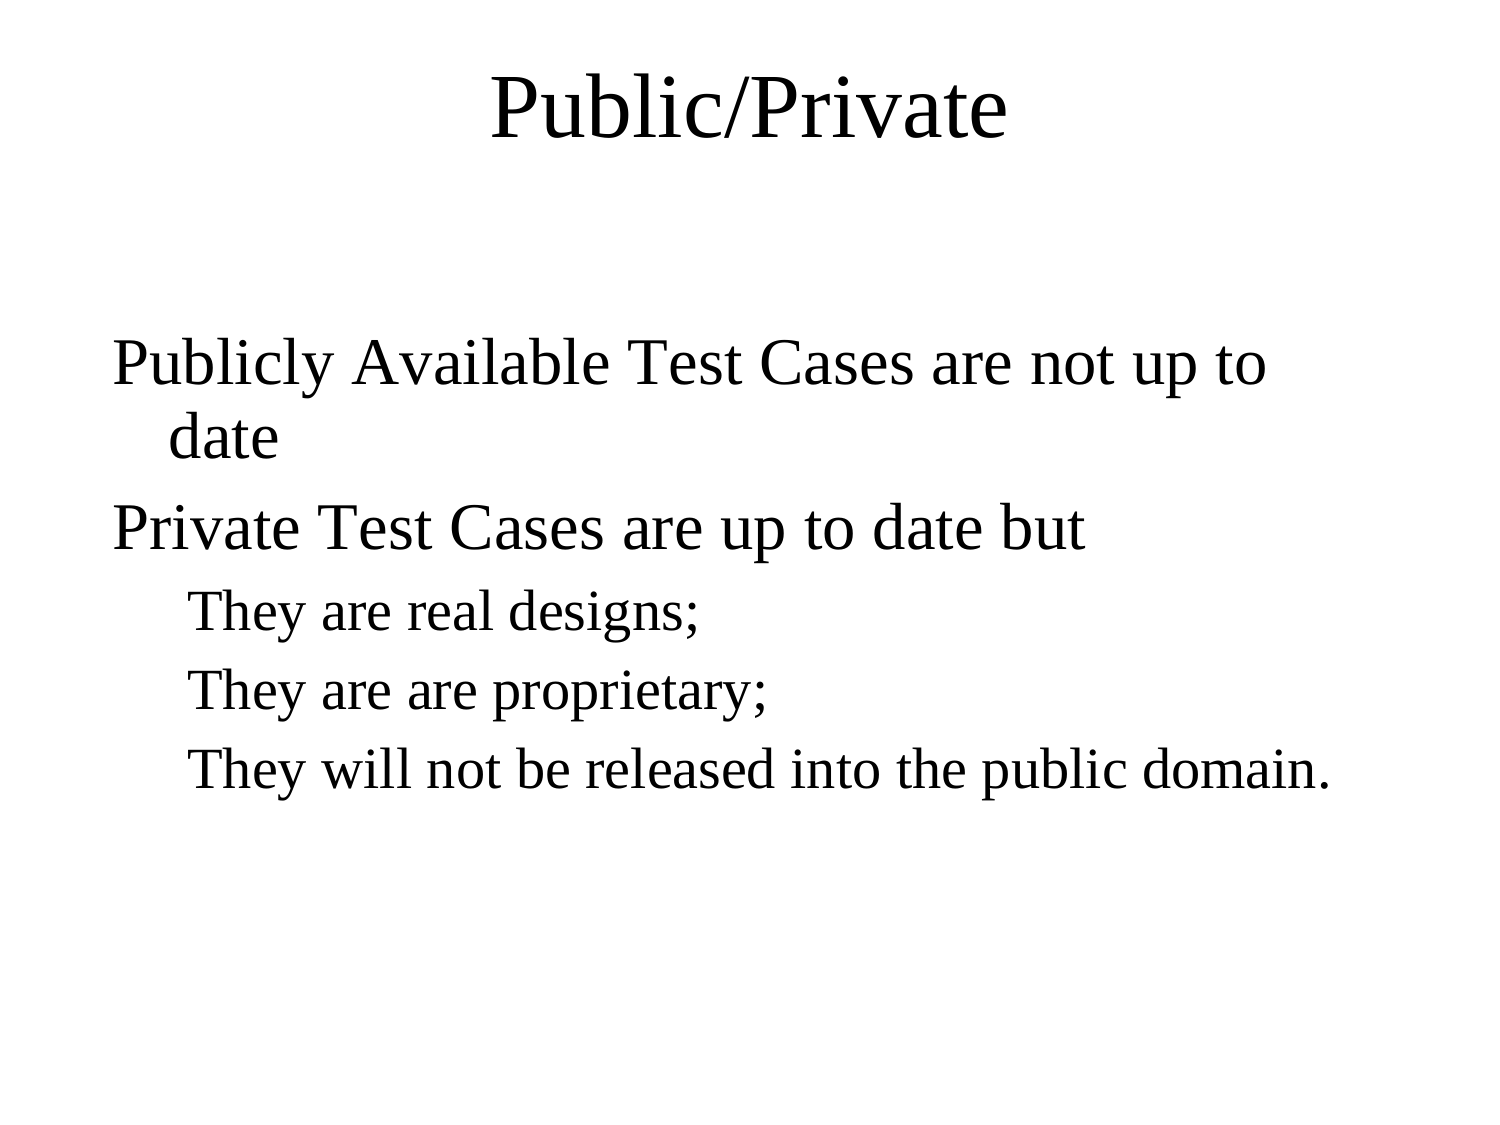

# Public/Private
Publicly Available Test Cases are not up to date
Private Test Cases are up to date but
They are real designs;
They are are proprietary;
They will not be released into the public domain.